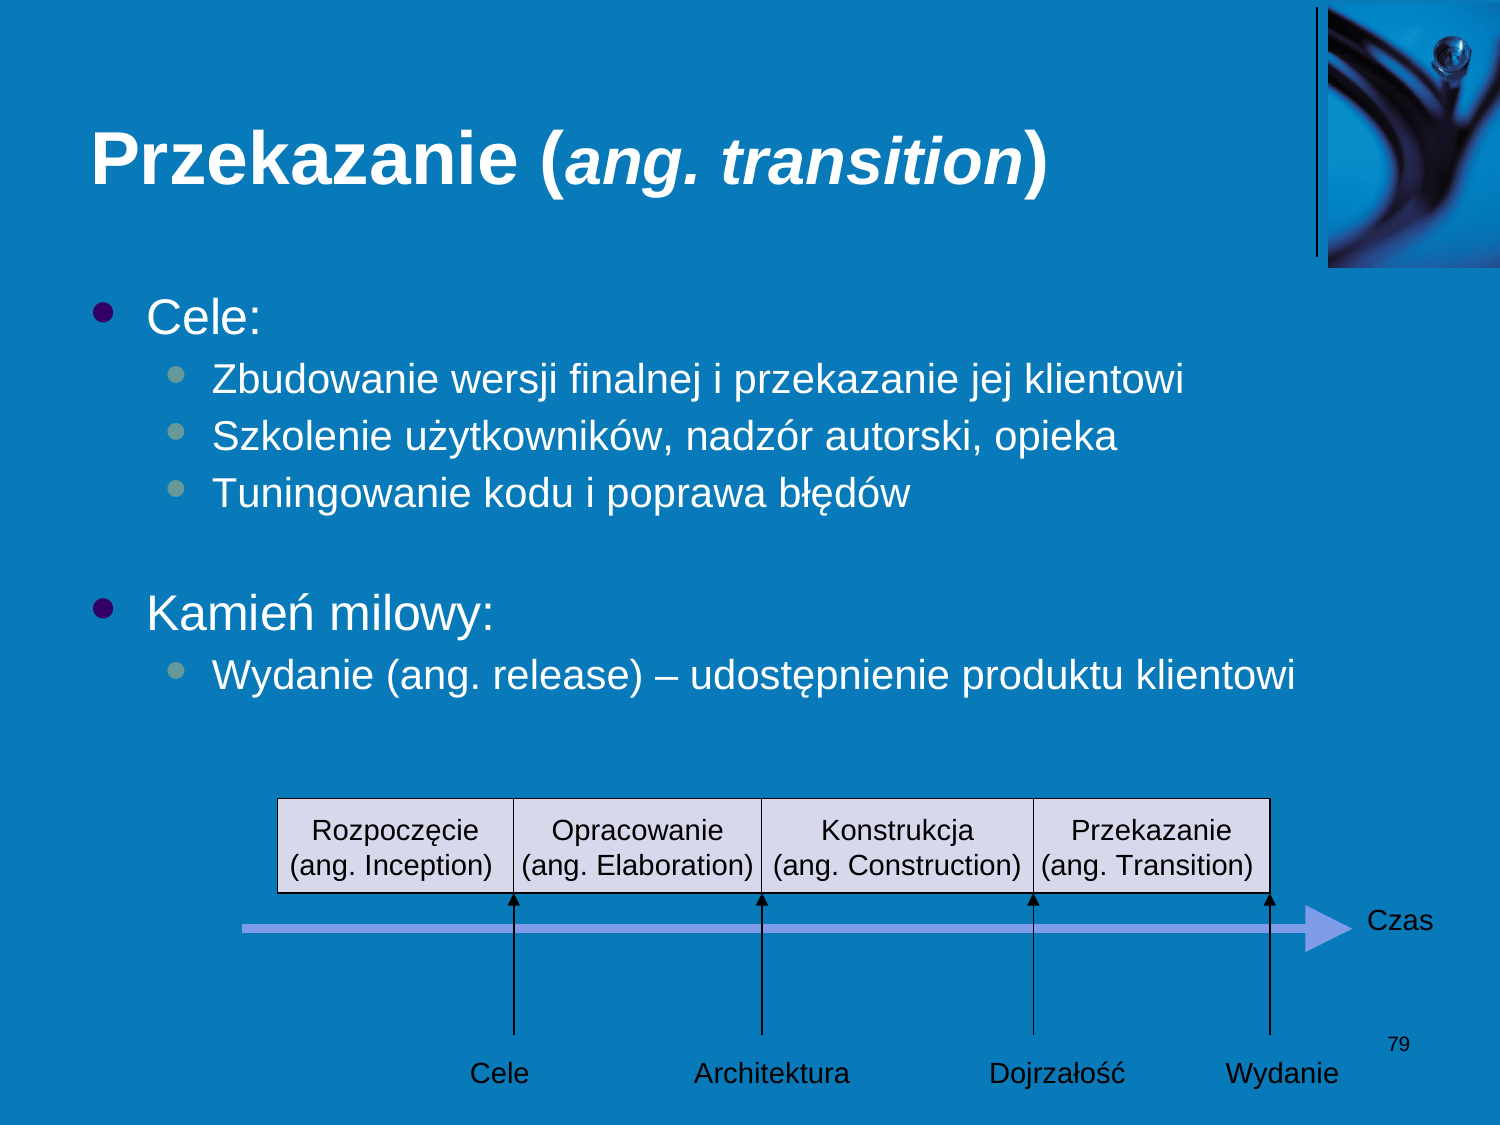

# Przekazanie (ang. transition)
Cele:
Zbudowanie wersji finalnej i przekazanie jej klientowi
Szkolenie użytkowników, nadzór autorski, opieka
Tuningowanie kodu i poprawa błędów
Kamień milowy:
Wydanie (ang. release) – udostępnienie produktu klientowi
Rozpoczęcie
(ang. Inception)
Opracowanie
(ang. Elaboration)
Konstrukcja
(ang. Construction)
Przekazanie
(ang. Transition)
Czas
79
Cele
Architektura
Dojrzałość
Wydanie